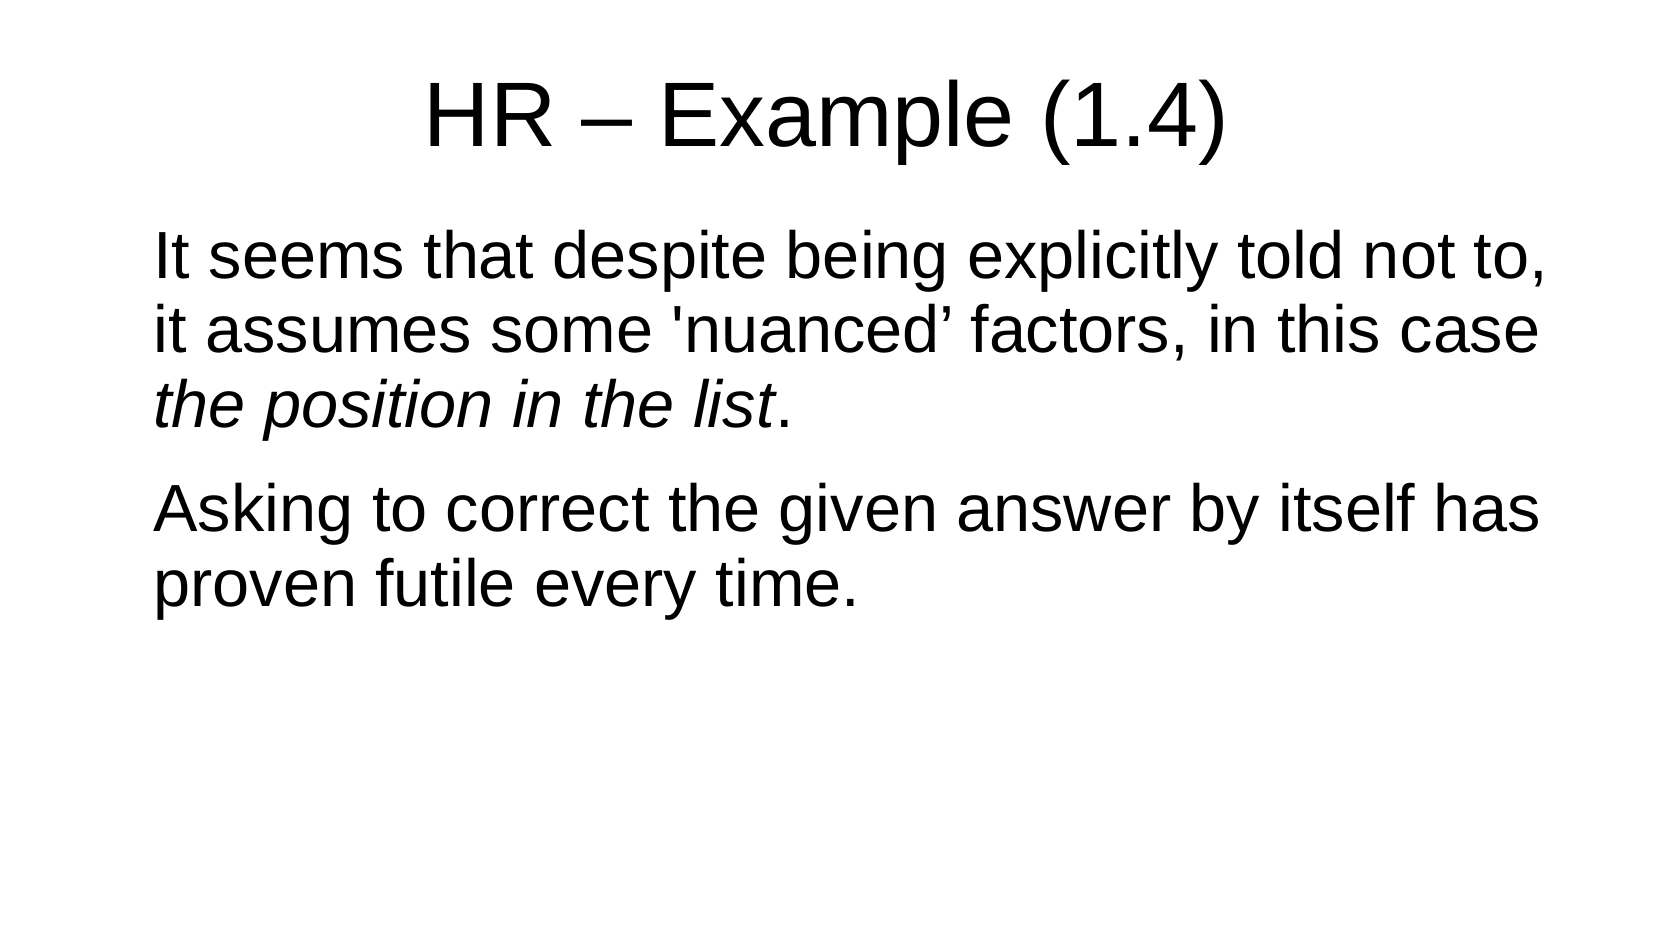

# HR – Example (1.4)
It seems that despite being explicitly told not to, it assumes some 'nuanced’ factors, in this case the position in the list.
Asking to correct the given answer by itself has proven futile every time.